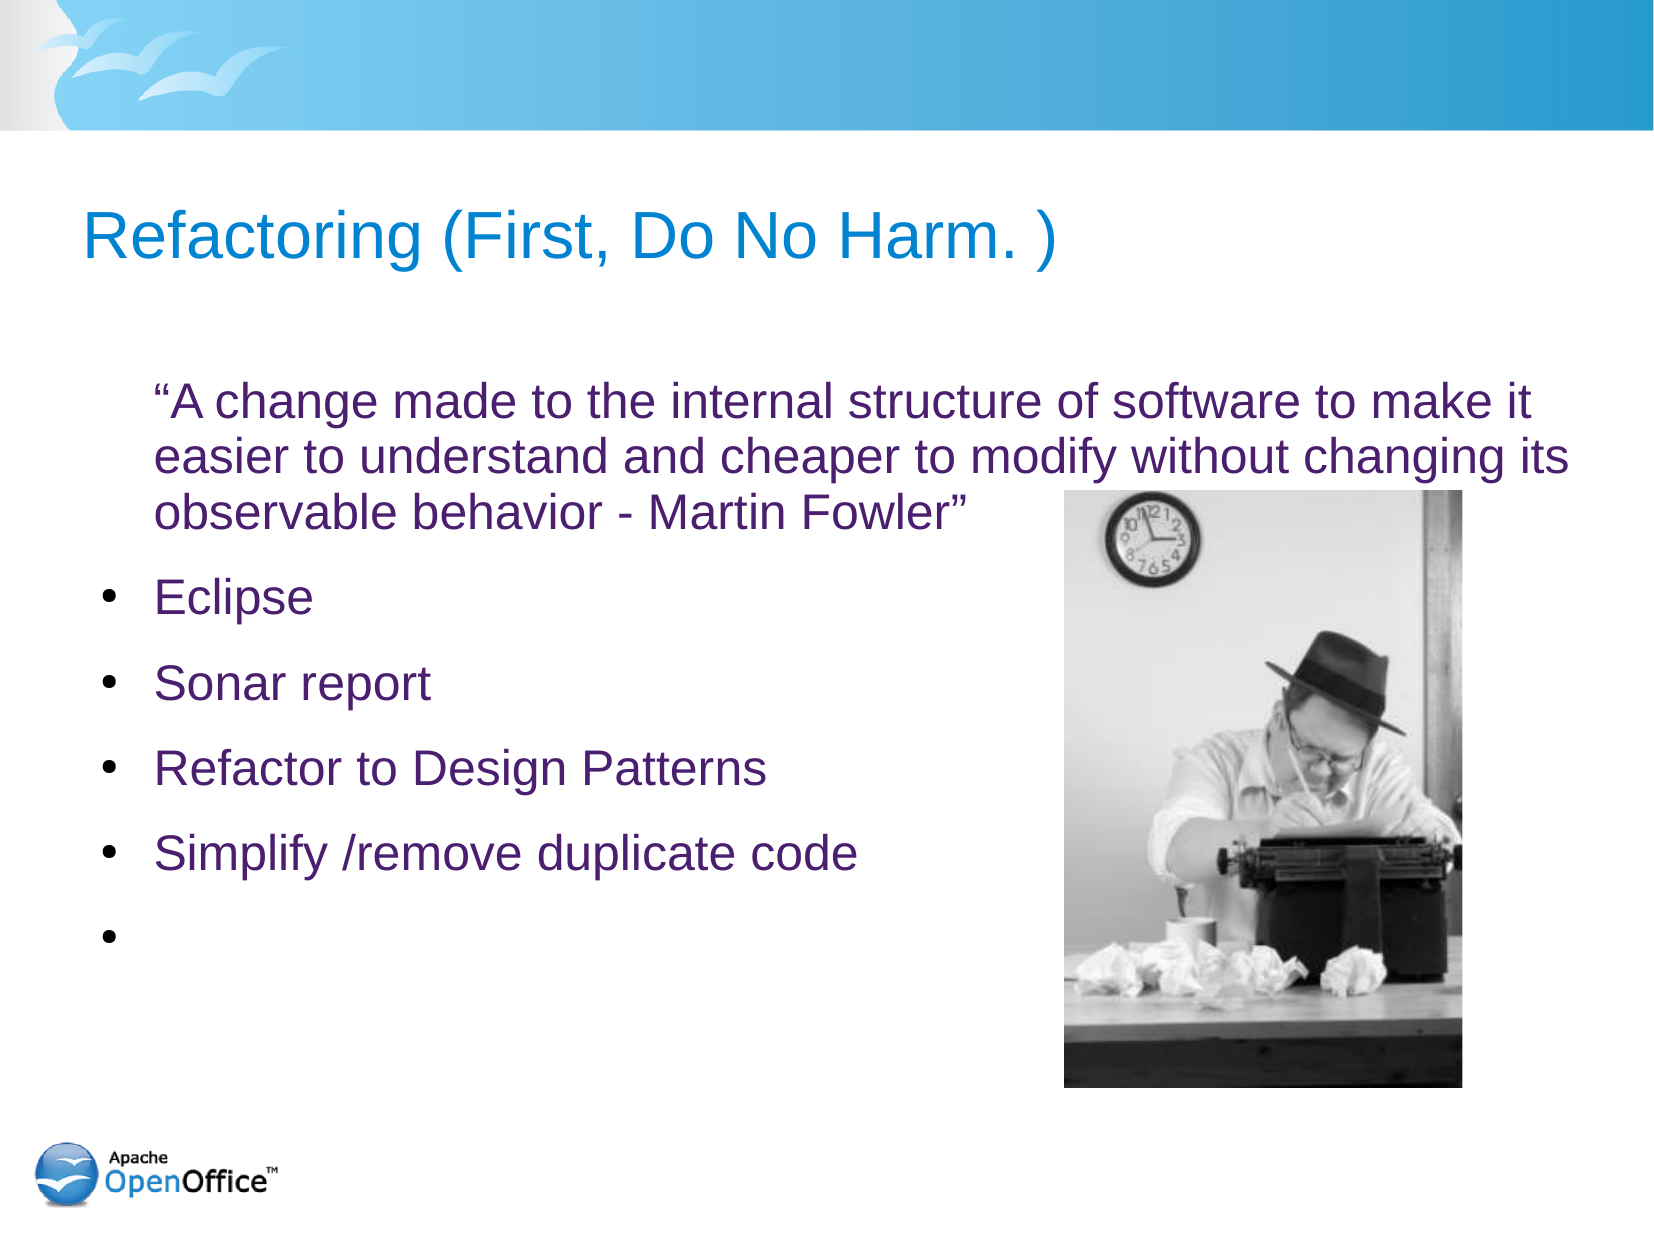

# Refactoring (First, Do No Harm. )
“A change made to the internal structure of software to make it easier to understand and cheaper to modify without changing its observable behavior - Martin Fowler”
Eclipse
Sonar report
Refactor to Design Patterns
Simplify /remove duplicate code